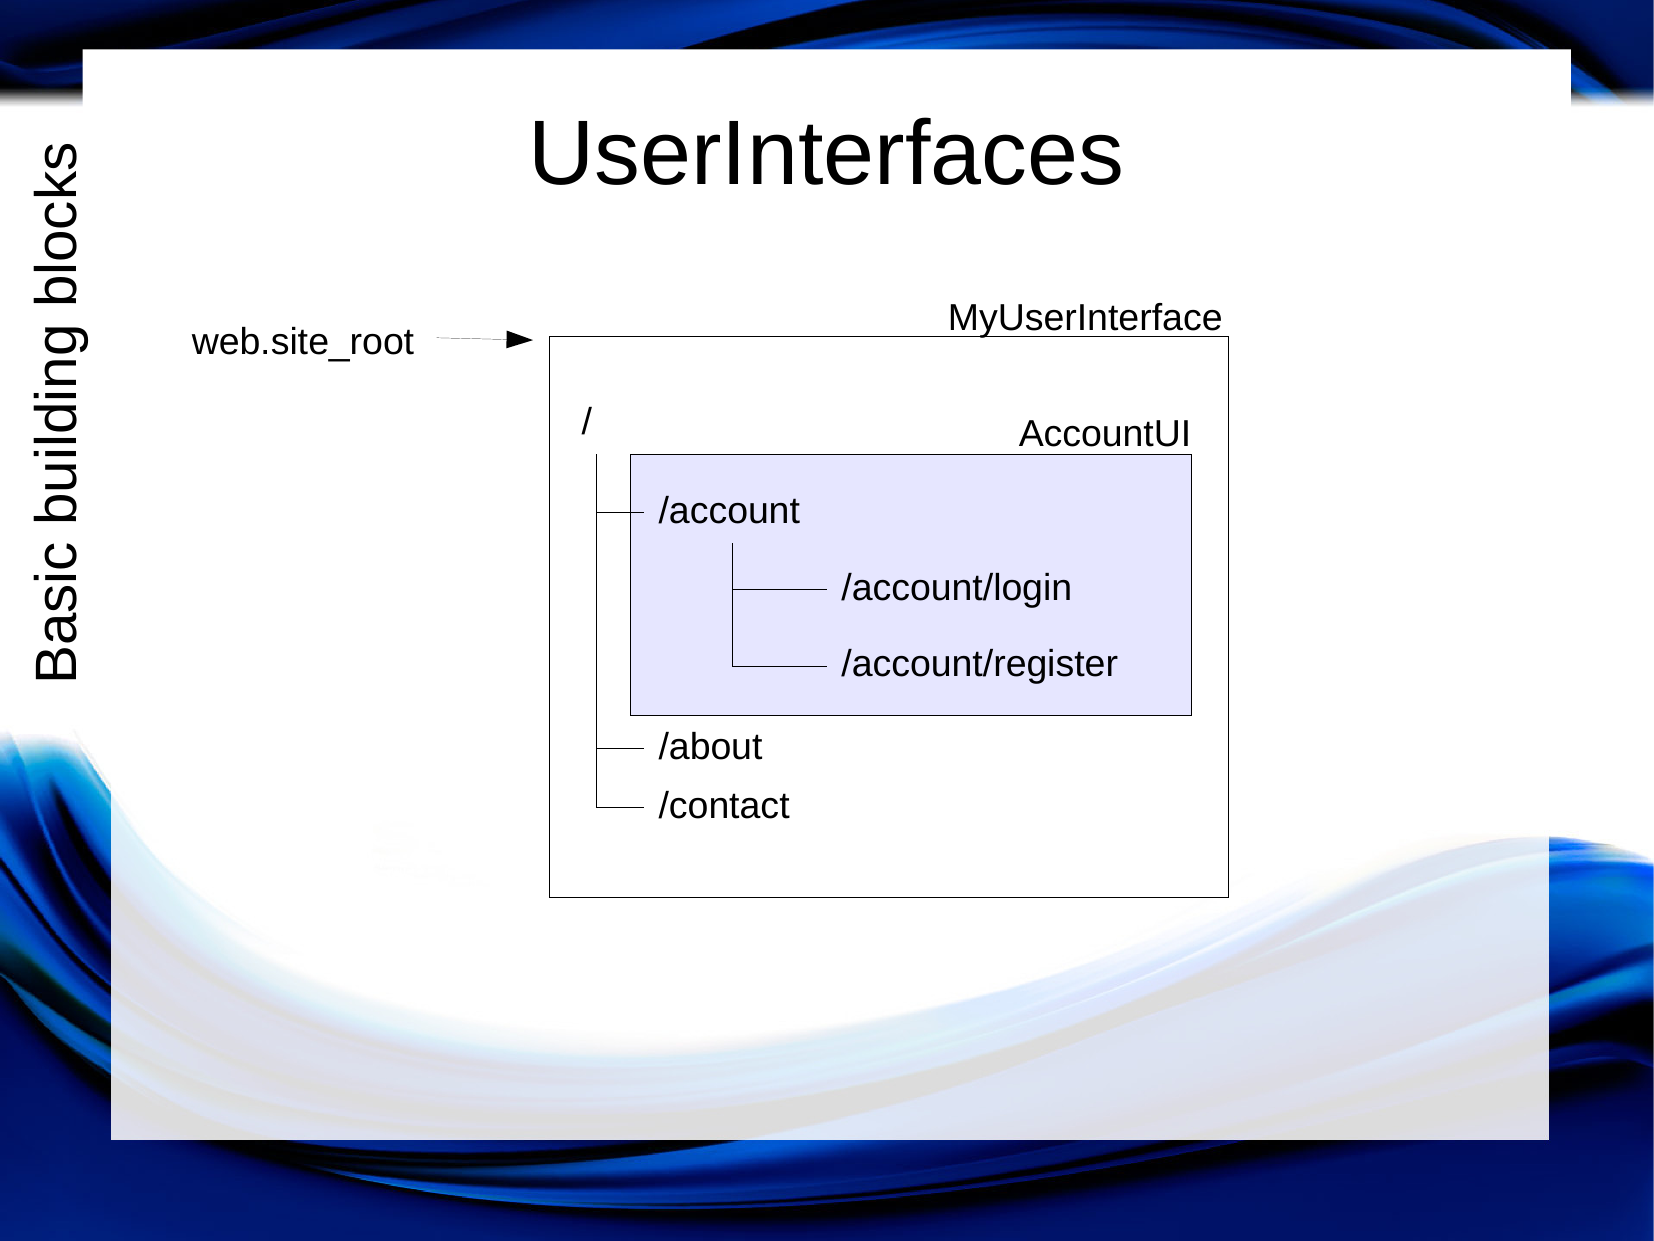

# UserInterfaces
MyUserInterface
web.site_root
Basic building blocks
/
AccountUI
/account
/account/login
/account/register
/about
/contact